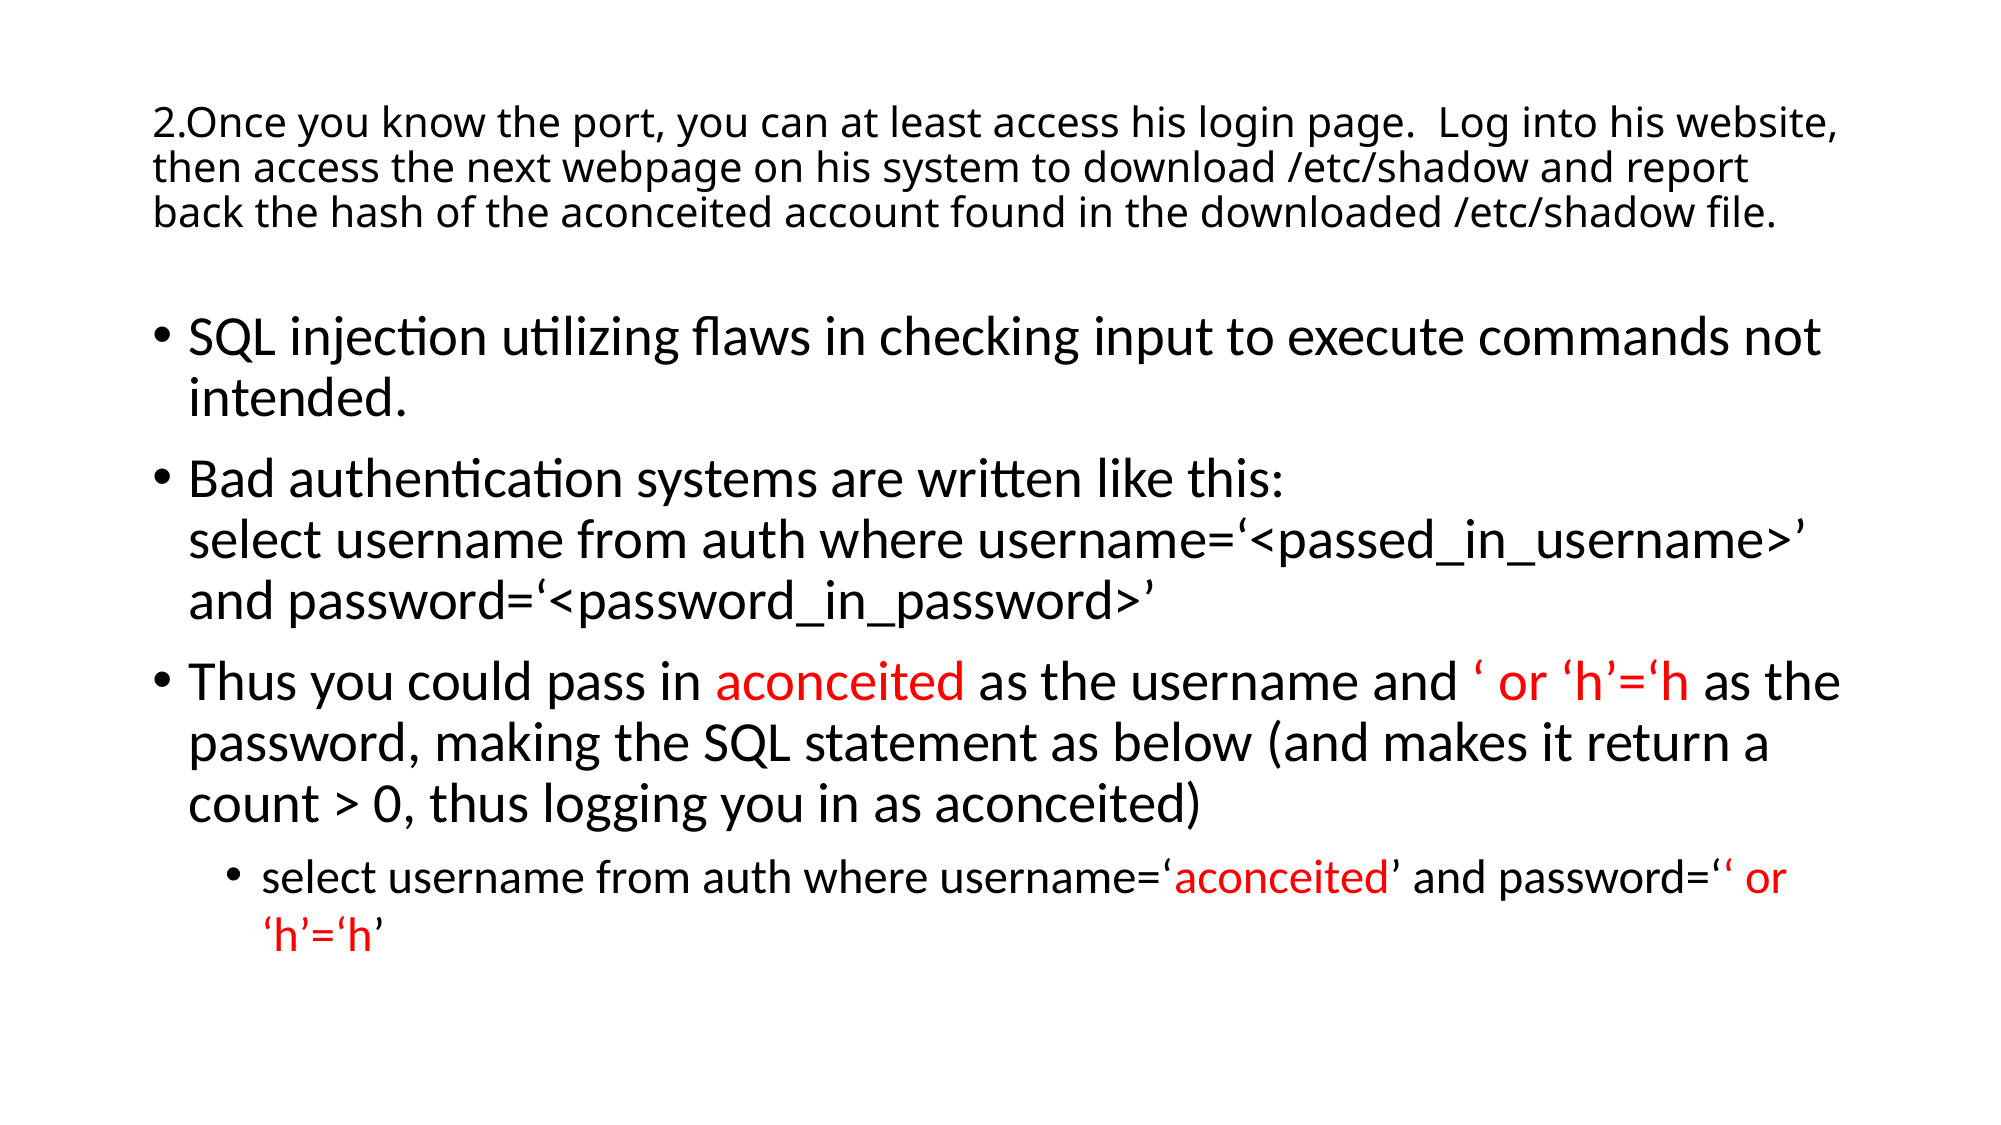

# 2.Once you know the port, you can at least access his login page. Log into his website, then access the next webpage on his system to download /etc/shadow and report back the hash of the aconceited account found in the downloaded /etc/shadow file.
SQL injection utilizing flaws in checking input to execute commands not intended.
Bad authentication systems are written like this:
select username from auth where username=‘<passed_in_username>’ and password=‘<password_in_password>’
Thus you could pass in aconceited as the username and ‘ or ‘h’=‘h as the password, making the SQL statement as below (and makes it return a count > 0, thus logging you in as aconceited)
select username from auth where username=‘aconceited’ and password=‘‘ or ‘h’=‘h’